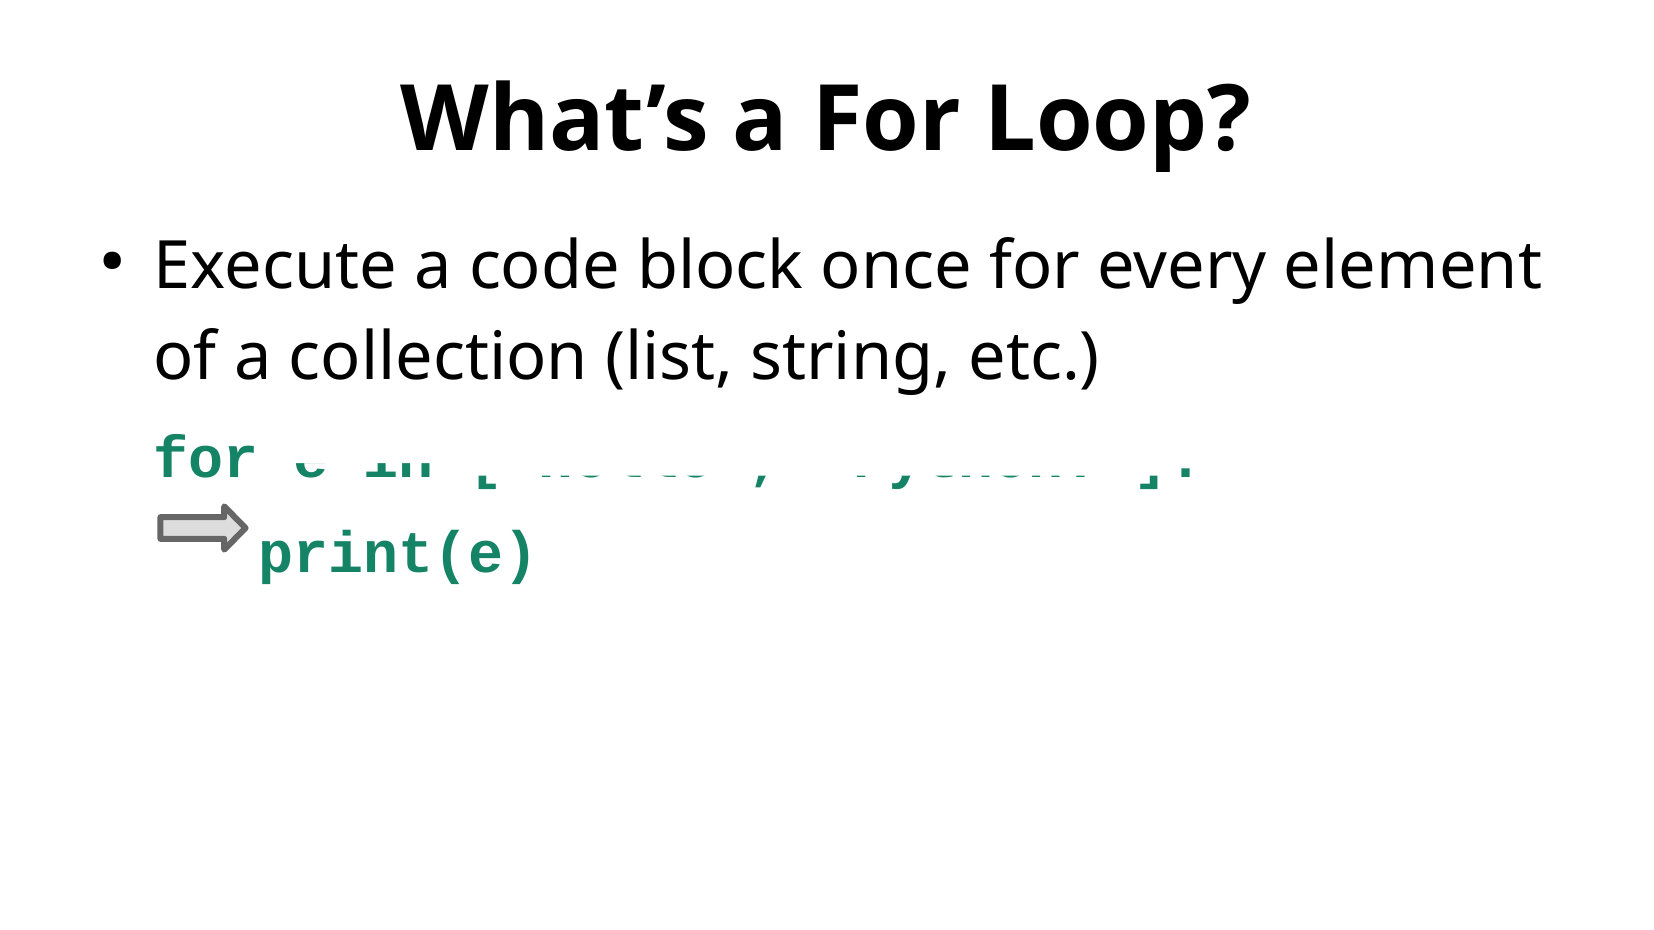

# What’s a For Loop?
Execute a code block once for every element of a collection (list, string, etc.)
for e in ["Hello", "Python!"]:
 print(e)